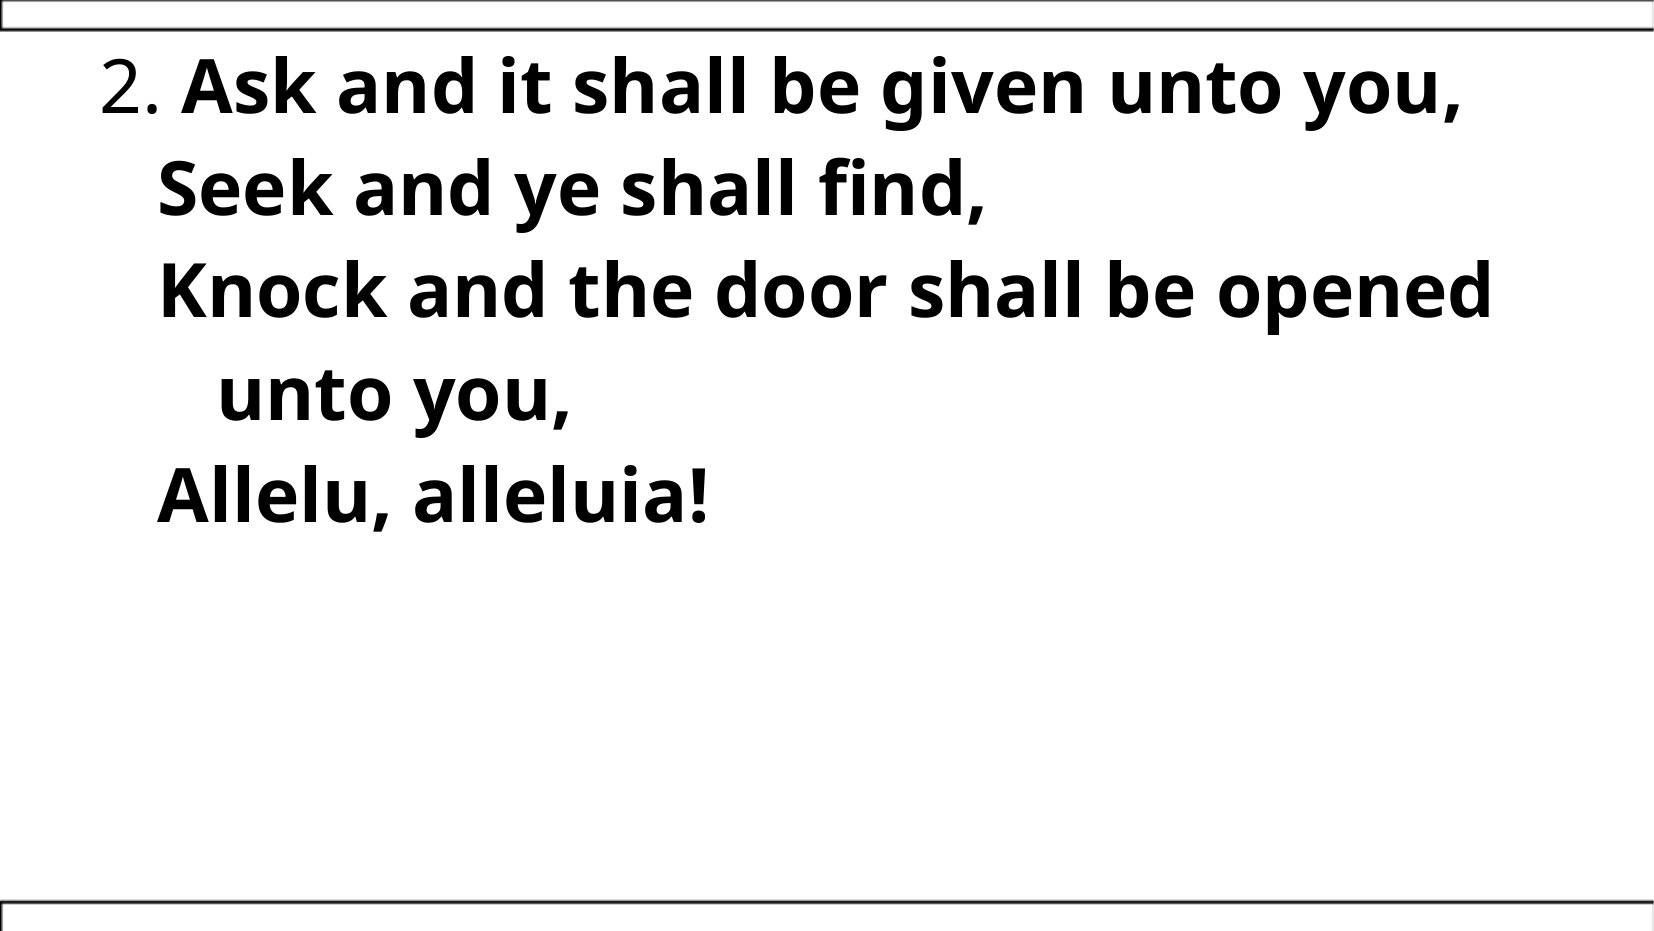

2. Ask and it shall be given unto you,
 Seek and ye shall find,
 Knock and the door shall be opened
 unto you,
 Allelu, alleluia!